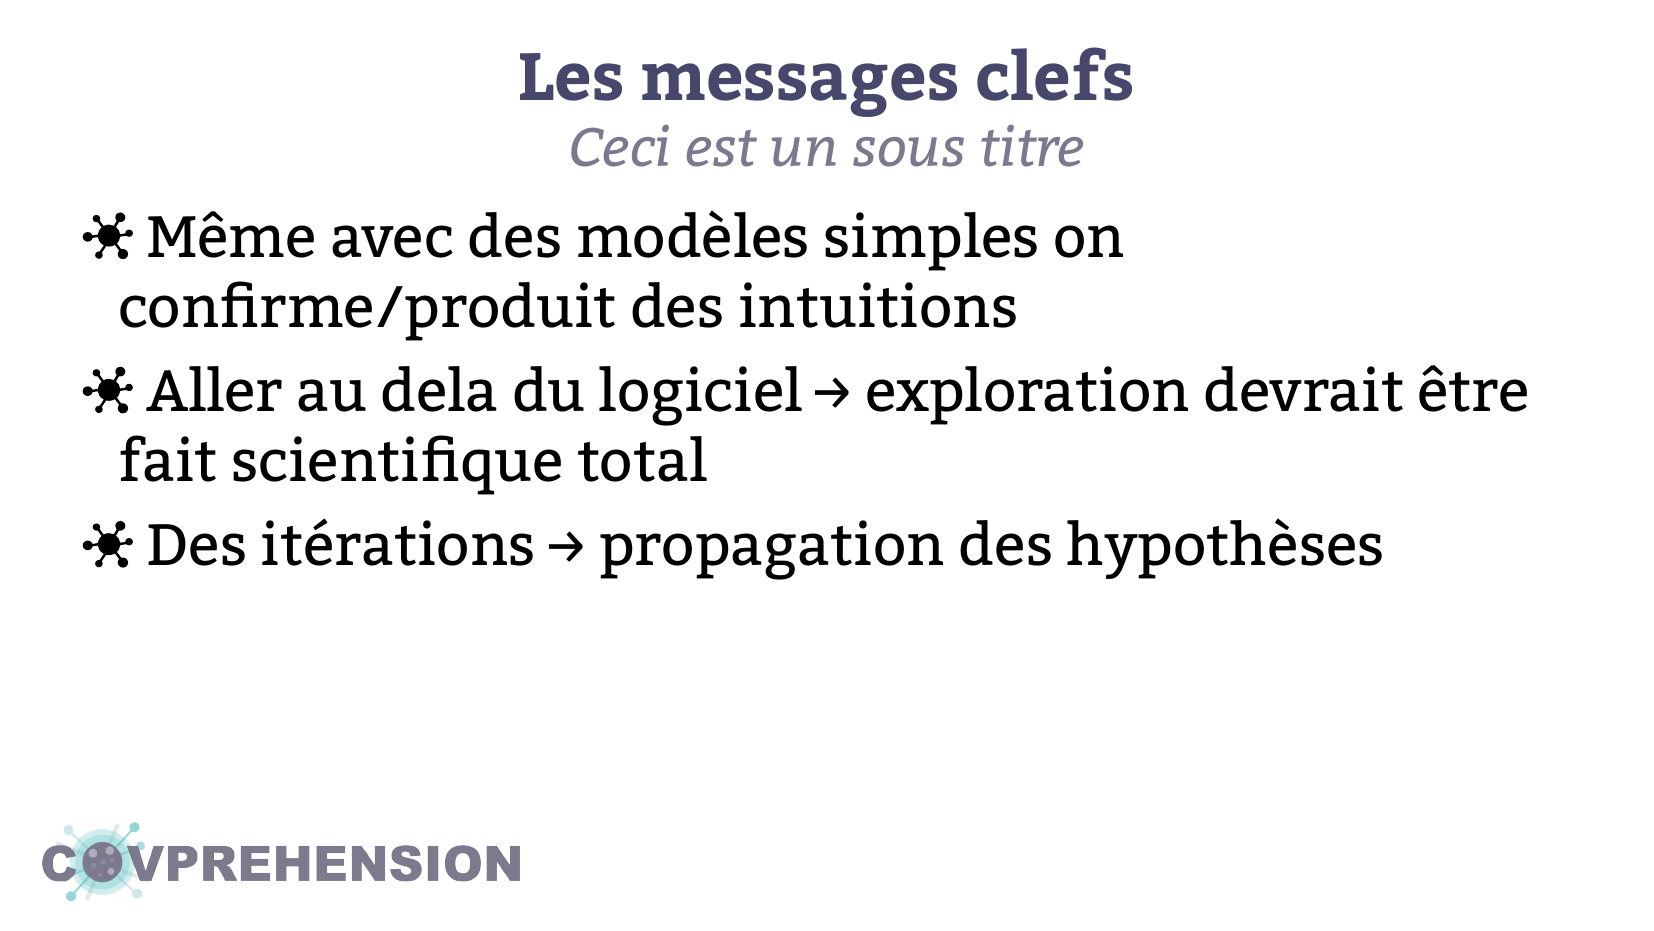

# Les messages clefs
Ceci est un sous titre
 Même avec des modèles simples on confirme/produit des intuitions
 Aller au dela du logiciel → exploration devrait être fait scientifique total
 Des itérations → propagation des hypothèses